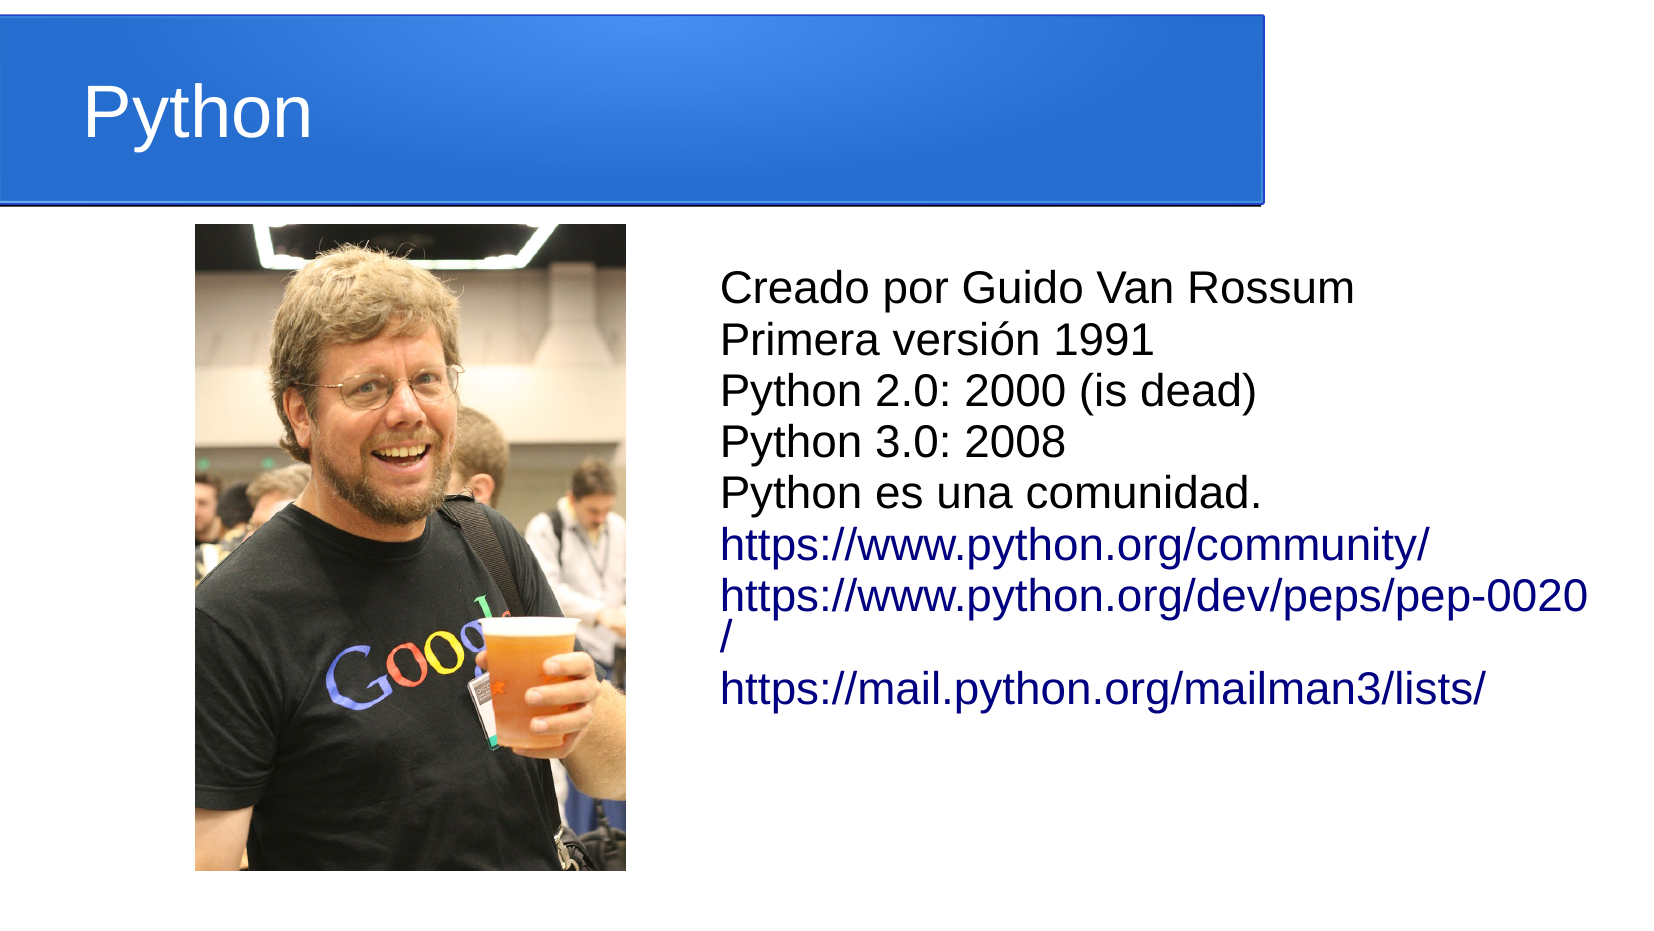

# Python
Creado por Guido Van Rossum
Primera versión 1991
Python 2.0: 2000 (is dead)
Python 3.0: 2008
Python es una comunidad. https://www.python.org/community/
https://www.python.org/dev/peps/pep-0020/
https://mail.python.org/mailman3/lists/